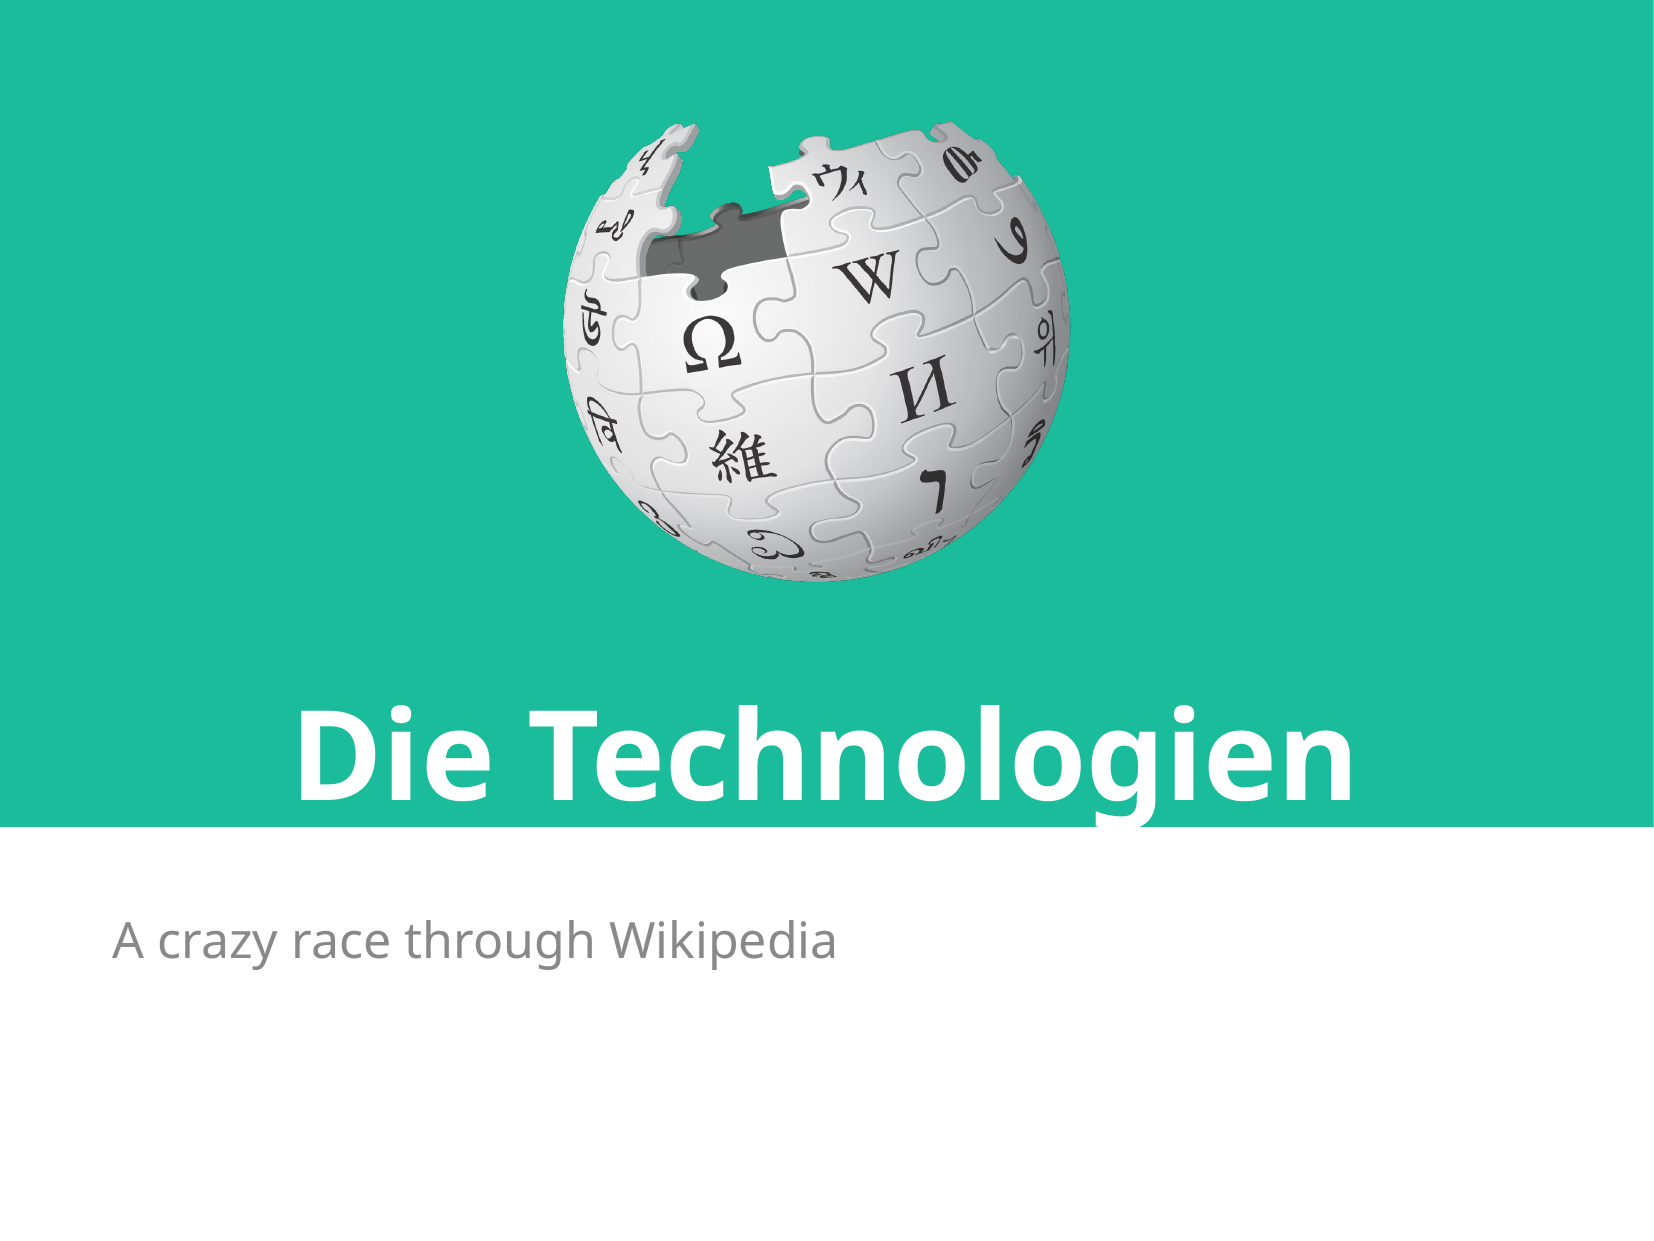

# Die Technologien
A crazy race through Wikipedia